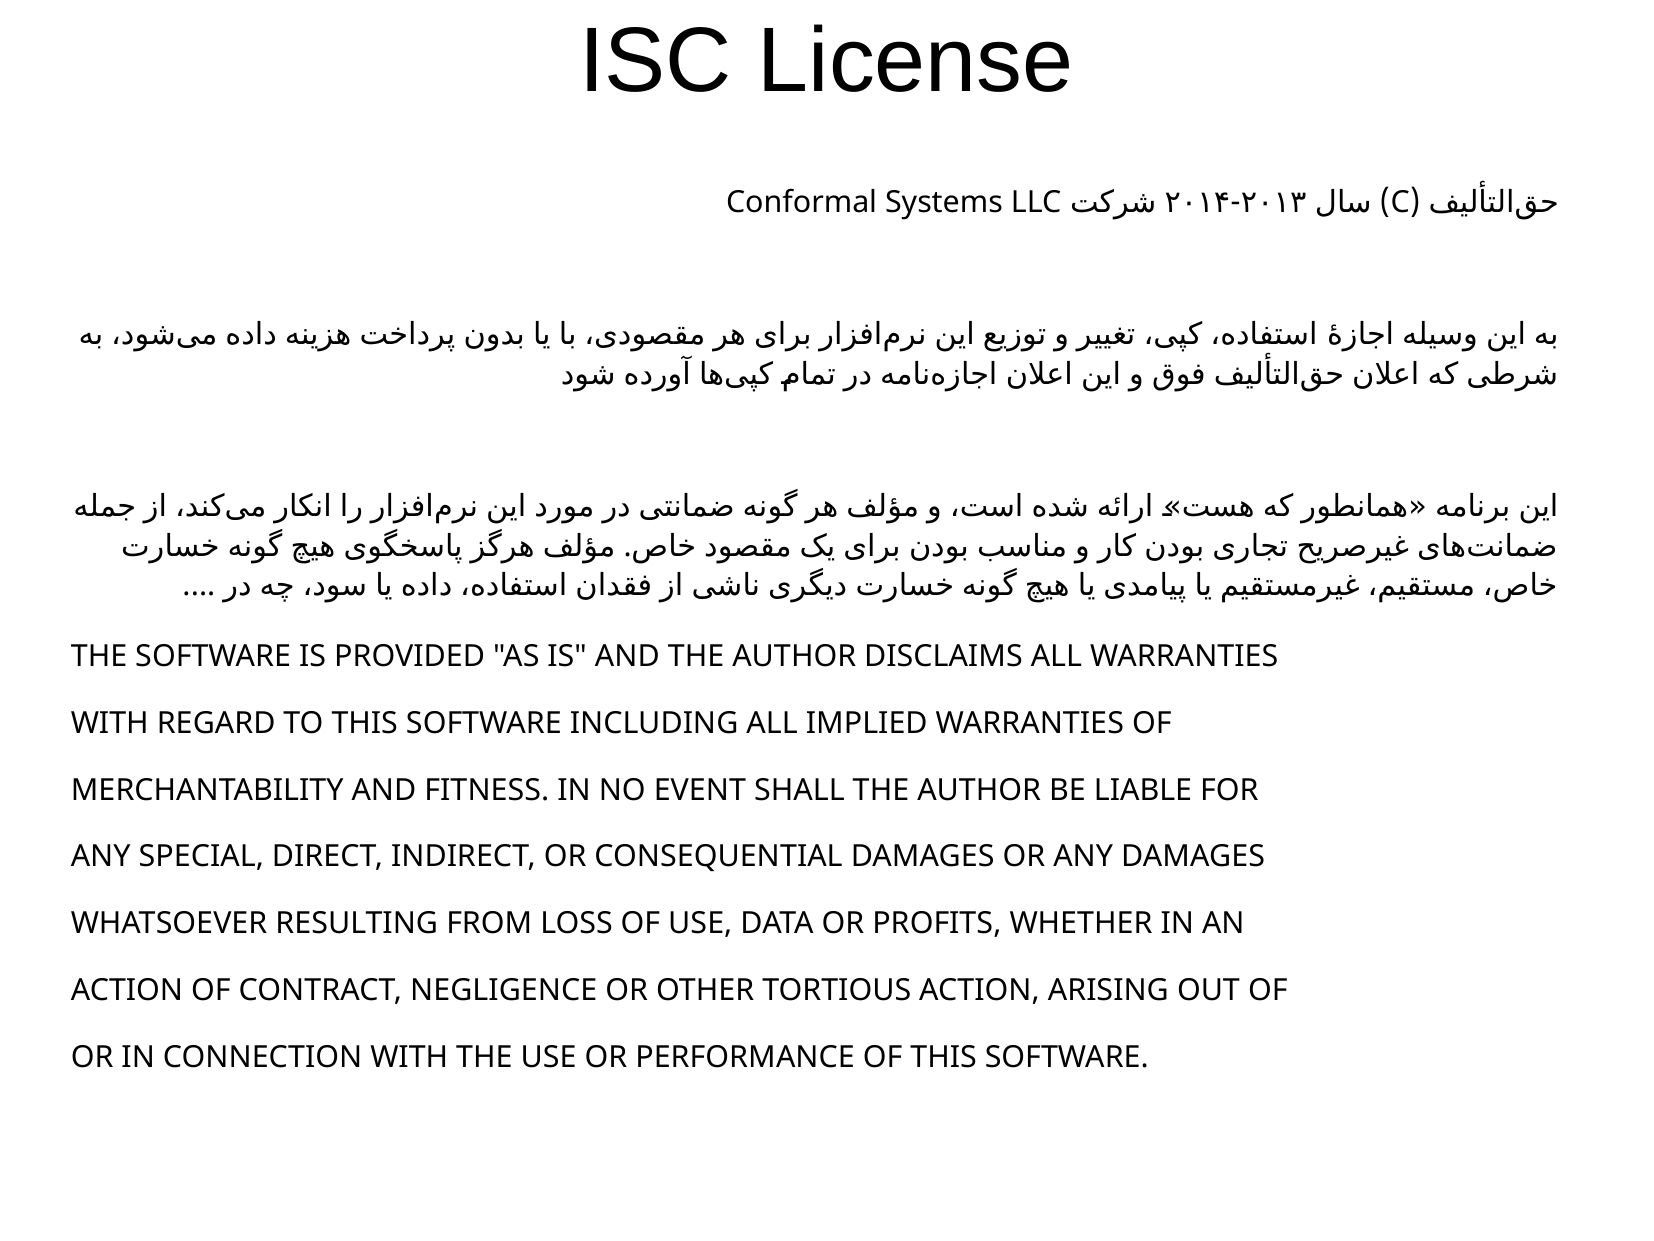

# ISC License
حق‌التألیف (C) سال ۲۰۱۳-۲۰۱۴ شرکت Conformal Systems LLC
به این وسیله اجازهٔ استفاده، کپی، تغییر و توزیع این نرم‌افزار برای هر مقصودی، با یا بدون پرداخت هزینه داده می‌شود، به شرطی که اعلان حق‌التألیف فوق و این اعلان اجازه‌نامه در تمام کپی‌ها آورده شود
این برنامه «همانطور که هست» ارائه شده است، و مؤلف هر گونه ضمانتی در مورد این نرم‌افزار را انکار می‌کند، از جمله ضمانت‌های غیرصریح تجاری بودن کار و مناسب بودن برای یک مقصود خاص. مؤلف هرگز پاسخگوی هیچ گونه خسارت خاص، مستقیم، غیرمستقیم یا پیامدی یا هیچ گونه خسارت دیگری ناشی از فقدان استفاده، داده یا سود، چه در ....
THE SOFTWARE IS PROVIDED "AS IS" AND THE AUTHOR DISCLAIMS ALL WARRANTIES
WITH REGARD TO THIS SOFTWARE INCLUDING ALL IMPLIED WARRANTIES OF
MERCHANTABILITY AND FITNESS. IN NO EVENT SHALL THE AUTHOR BE LIABLE FOR
ANY SPECIAL, DIRECT, INDIRECT, OR CONSEQUENTIAL DAMAGES OR ANY DAMAGES
WHATSOEVER RESULTING FROM LOSS OF USE, DATA OR PROFITS, WHETHER IN AN
ACTION OF CONTRACT, NEGLIGENCE OR OTHER TORTIOUS ACTION, ARISING OUT OF
OR IN CONNECTION WITH THE USE OR PERFORMANCE OF THIS SOFTWARE.